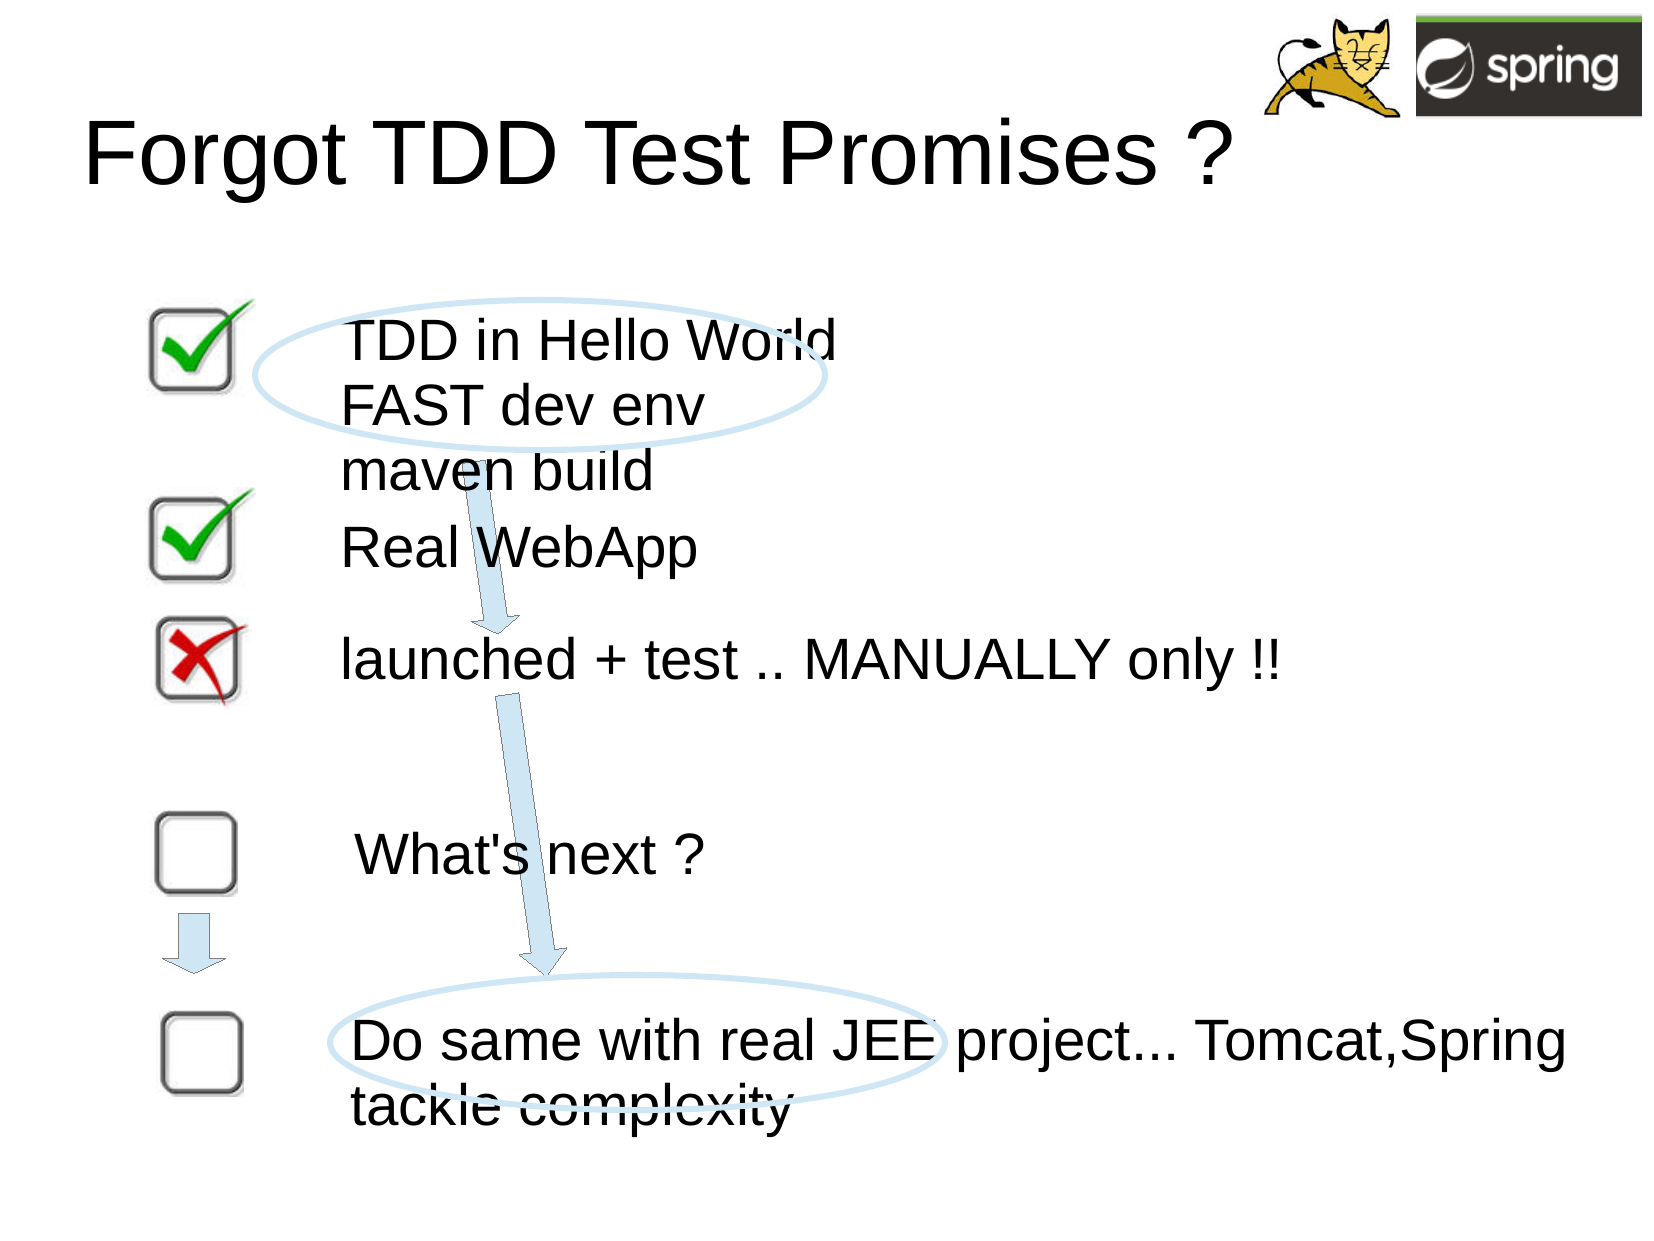

# Forgot TDD Test Promises ?
TDD in Hello World
FAST dev env
maven build
Real WebApp
launched + test .. MANUALLY only !!
What's next ?
Do same with real JEE project... Tomcat,Spring
tackle complexity